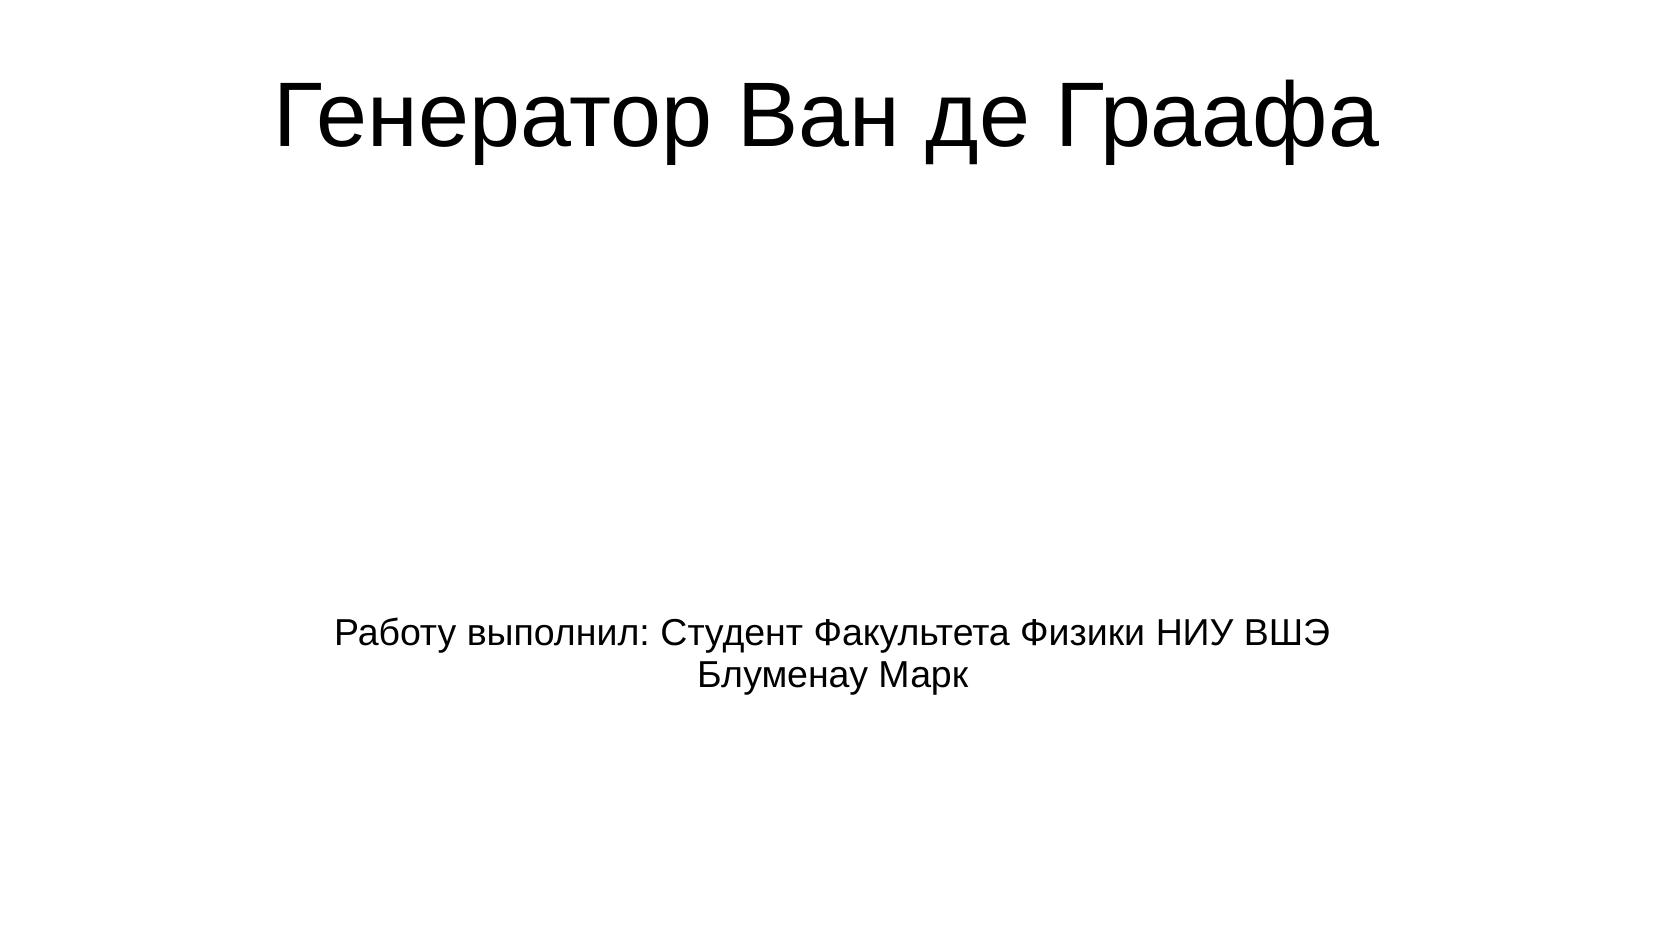

# Генератор Ван де Граафа
Работу выполнил: Студент Факультета Физики НИУ ВШЭ
Блуменау Марк